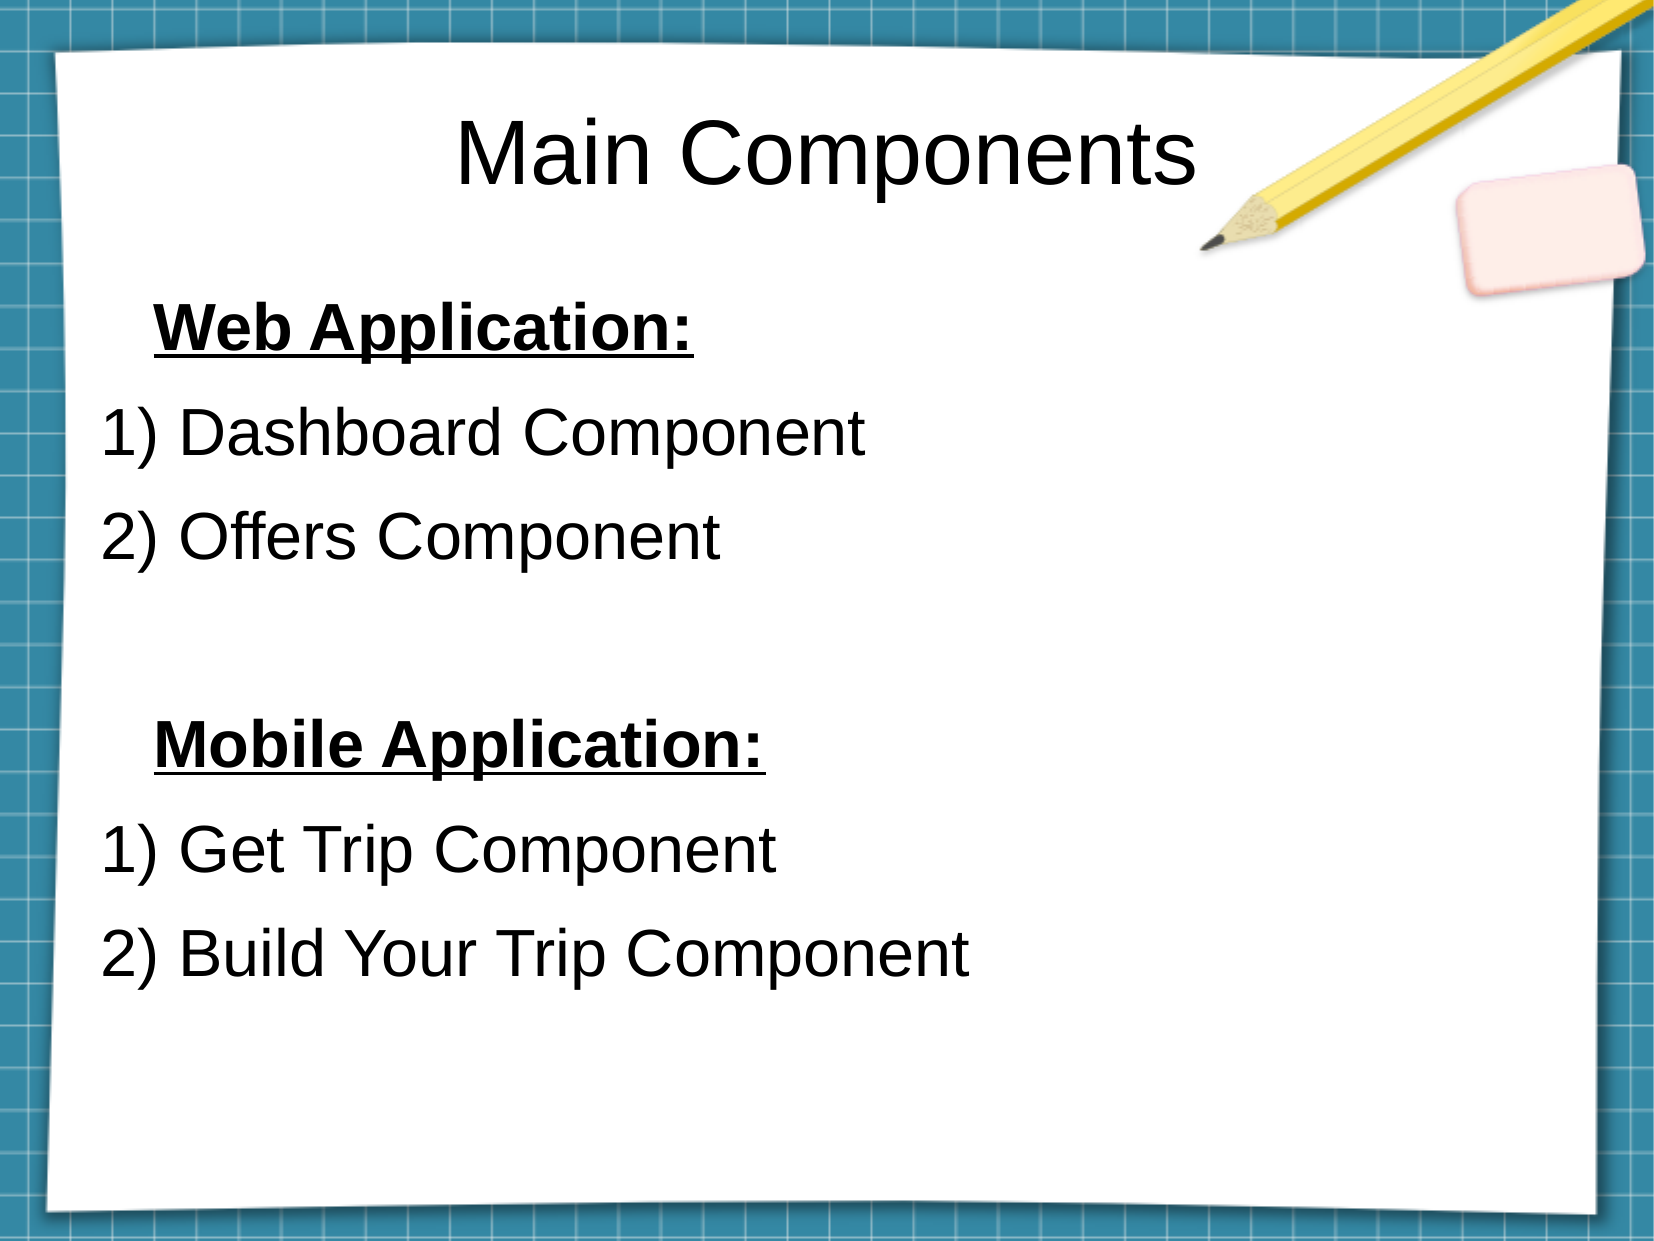

# Main Components
Web Application:
 Dashboard Component
 Offers Component
Mobile Application:
 Get Trip Component
 Build Your Trip Component